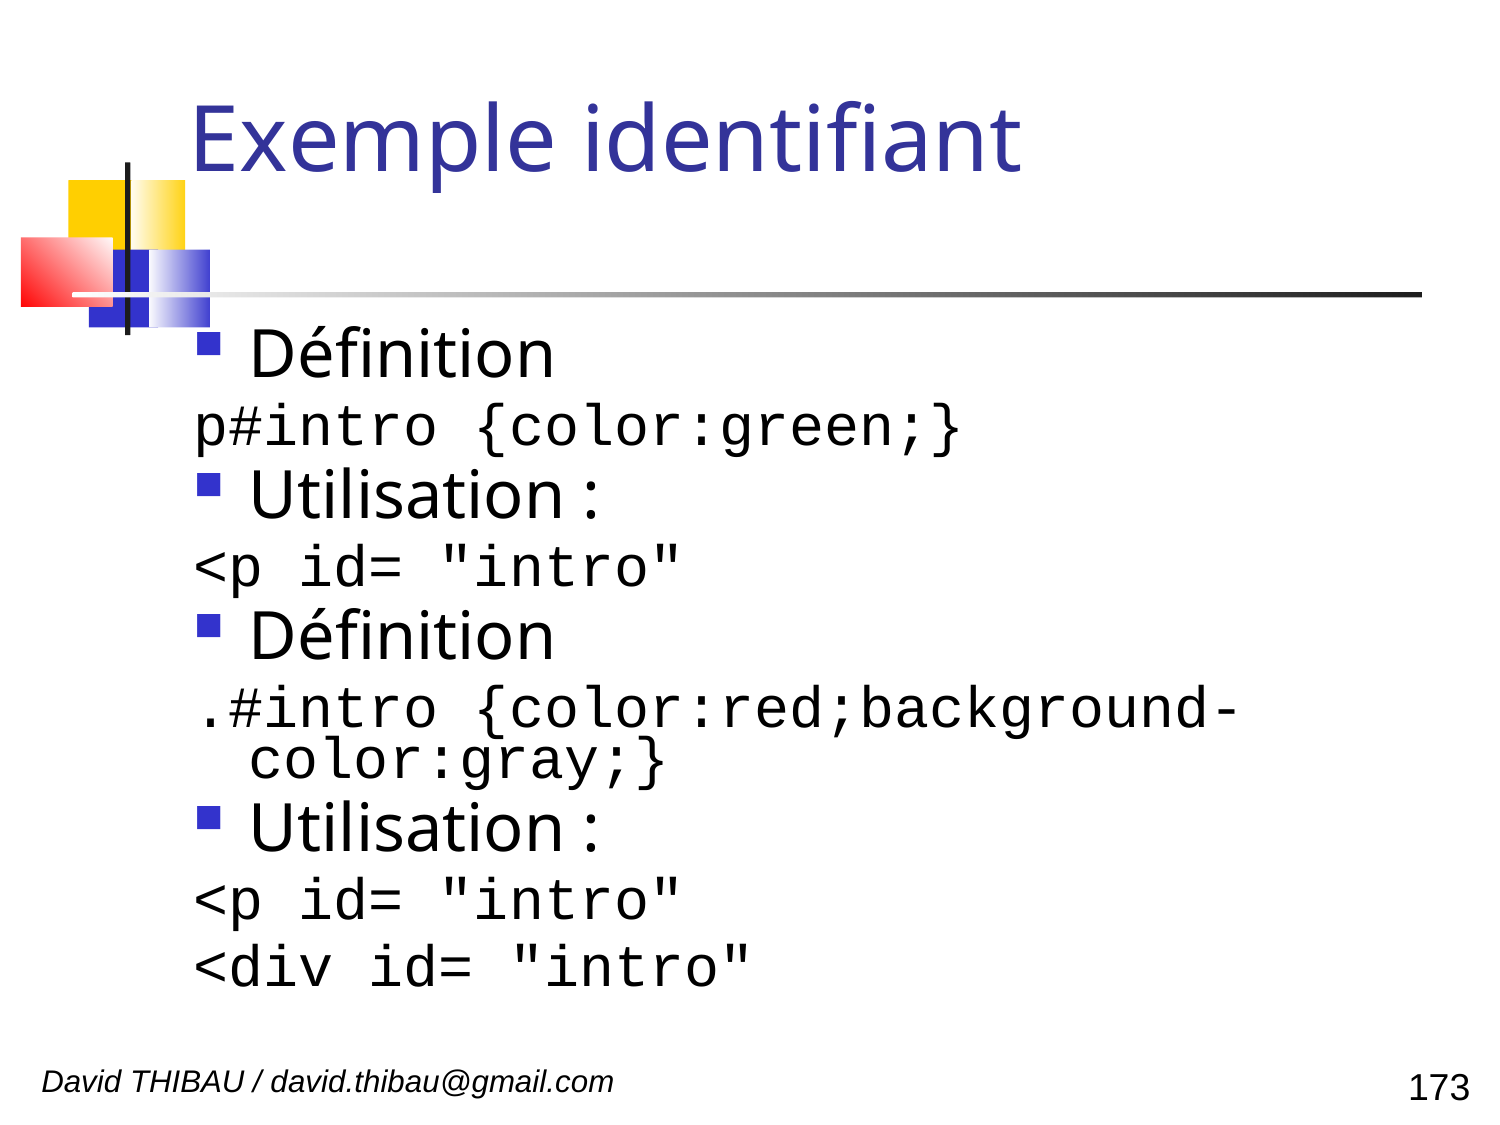

# Exemple identifiant
Définition
p#intro {color:green;}
Utilisation :
<p id= "intro"
Définition
.#intro {color:red;background-color:gray;}
Utilisation :
<p id= "intro"
<div id= "intro"